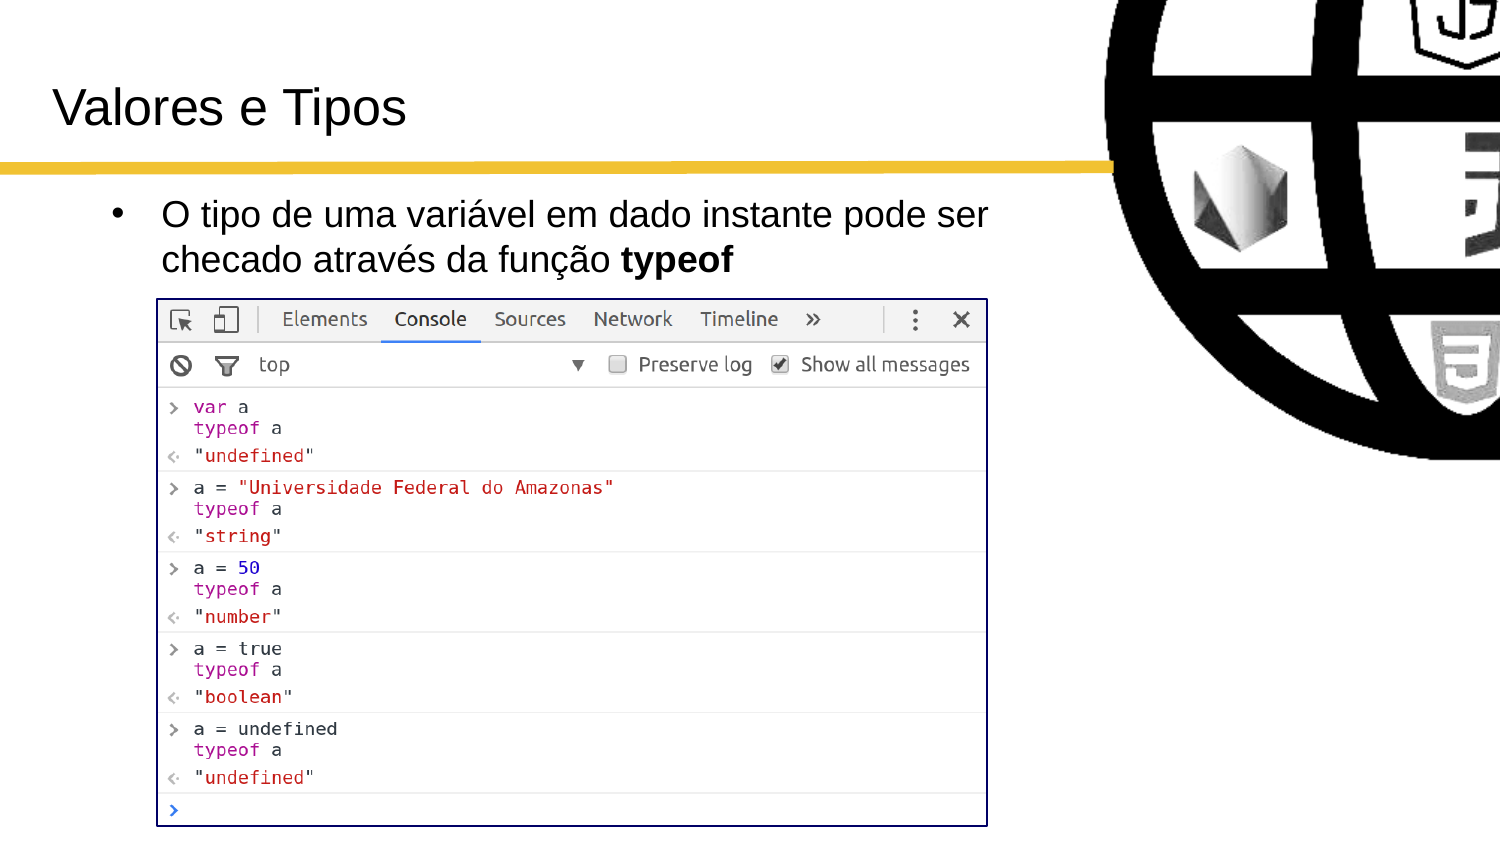

Valores e Tipos
O tipo de uma variável em dado instante pode ser checado através da função typeof